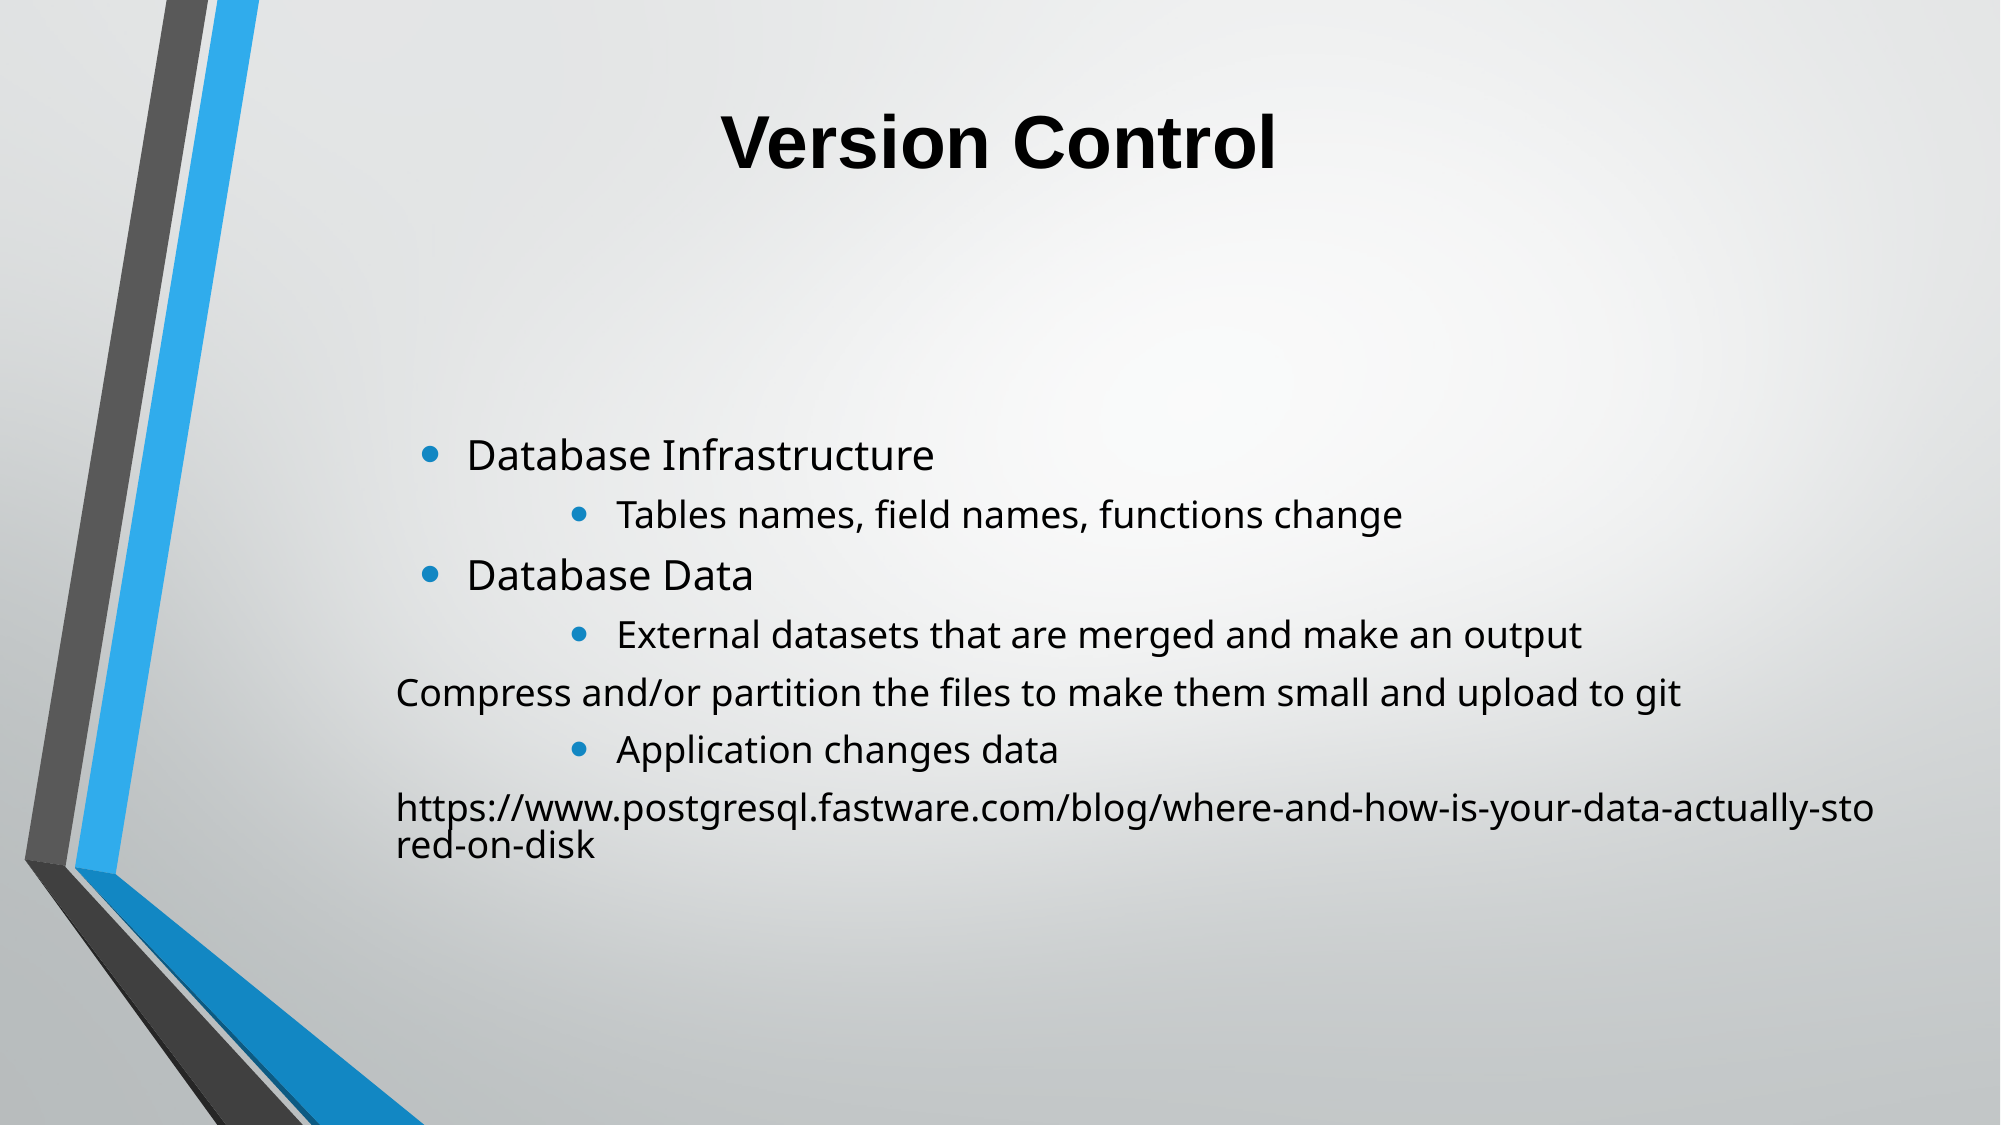

# Version Control
Database Infrastructure
Tables names, field names, functions change
Database Data
External datasets that are merged and make an output
Compress and/or partition the files to make them small and upload to git
Application changes data
https://www.postgresql.fastware.com/blog/where-and-how-is-your-data-actually-stored-on-disk